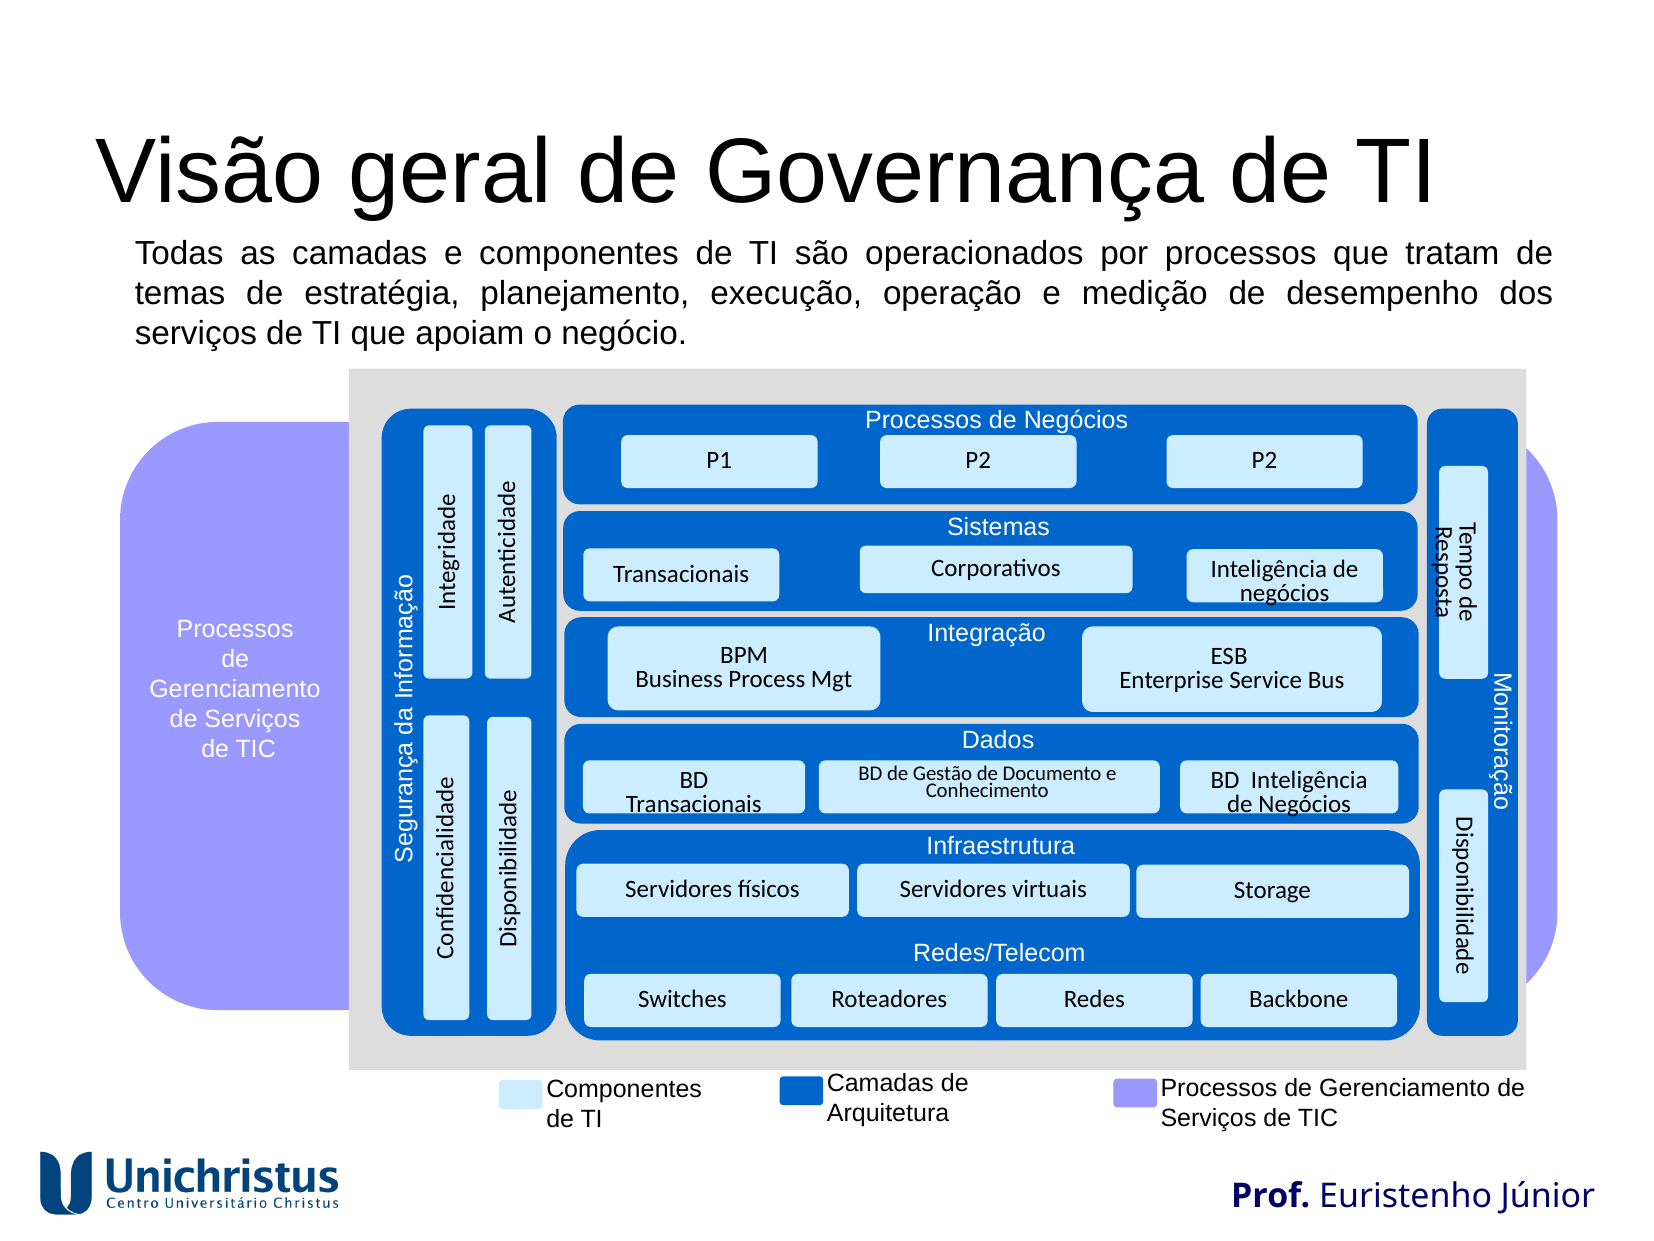

# Visão geral de Governança de TI
Todas as camadas e componentes de TI são operacionados por processos que tratam de temas de estratégia, planejamento, execução, operação e medição de desempenho dos serviços de TI que apoiam o negócio.
Processos de Negócios
P1
P2
P2
Sistemas
Integridade
Autenticidade
Corporativos
Tempo de Resposta
Transacionais
Inteligência de negócios
Processos
de
Gerenciamento
de Serviços
de TIC
Integração
BPM
Business Process Mgt
ESB
Enterprise Service Bus
Segurança da Informação
Dados
Monitoração
BD
Transacionais
BD de Gestão de Documento e Conhecimento
BD Inteligência de Negócios
Infraestrutura
Confidencialidade
Disponibilidade
Servidores físicos
Servidores virtuais
Storage
Disponibilidade
Redes/Telecom
Switches
Roteadores
Redes
Backbone
Camadas de Arquitetura
Processos de Gerenciamento de Serviços de TIC
Componentes de TI
Prof. Euristenho Júnior